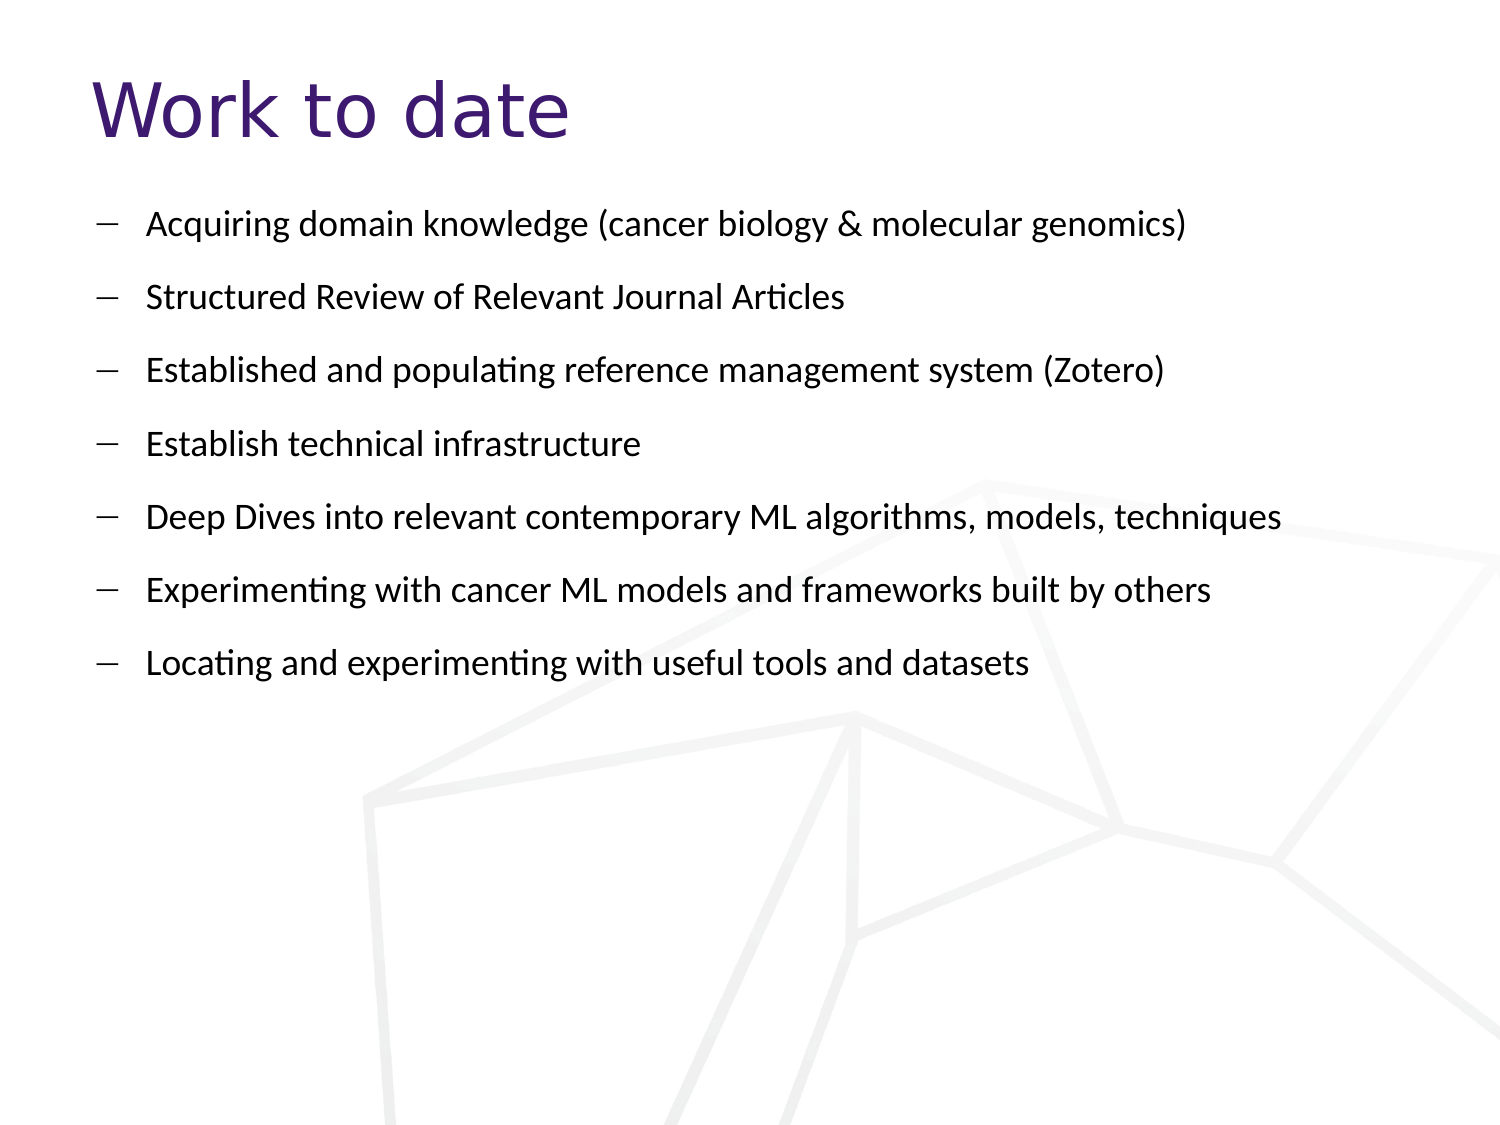

# Work to date
Acquiring domain knowledge (cancer biology & molecular genomics)
Structured Review of Relevant Journal Articles
Established and populating reference management system (Zotero)
Establish technical infrastructure
Deep Dives into relevant contemporary ML algorithms, models, techniques
Experimenting with cancer ML models and frameworks built by others
Locating and experimenting with useful tools and datasets